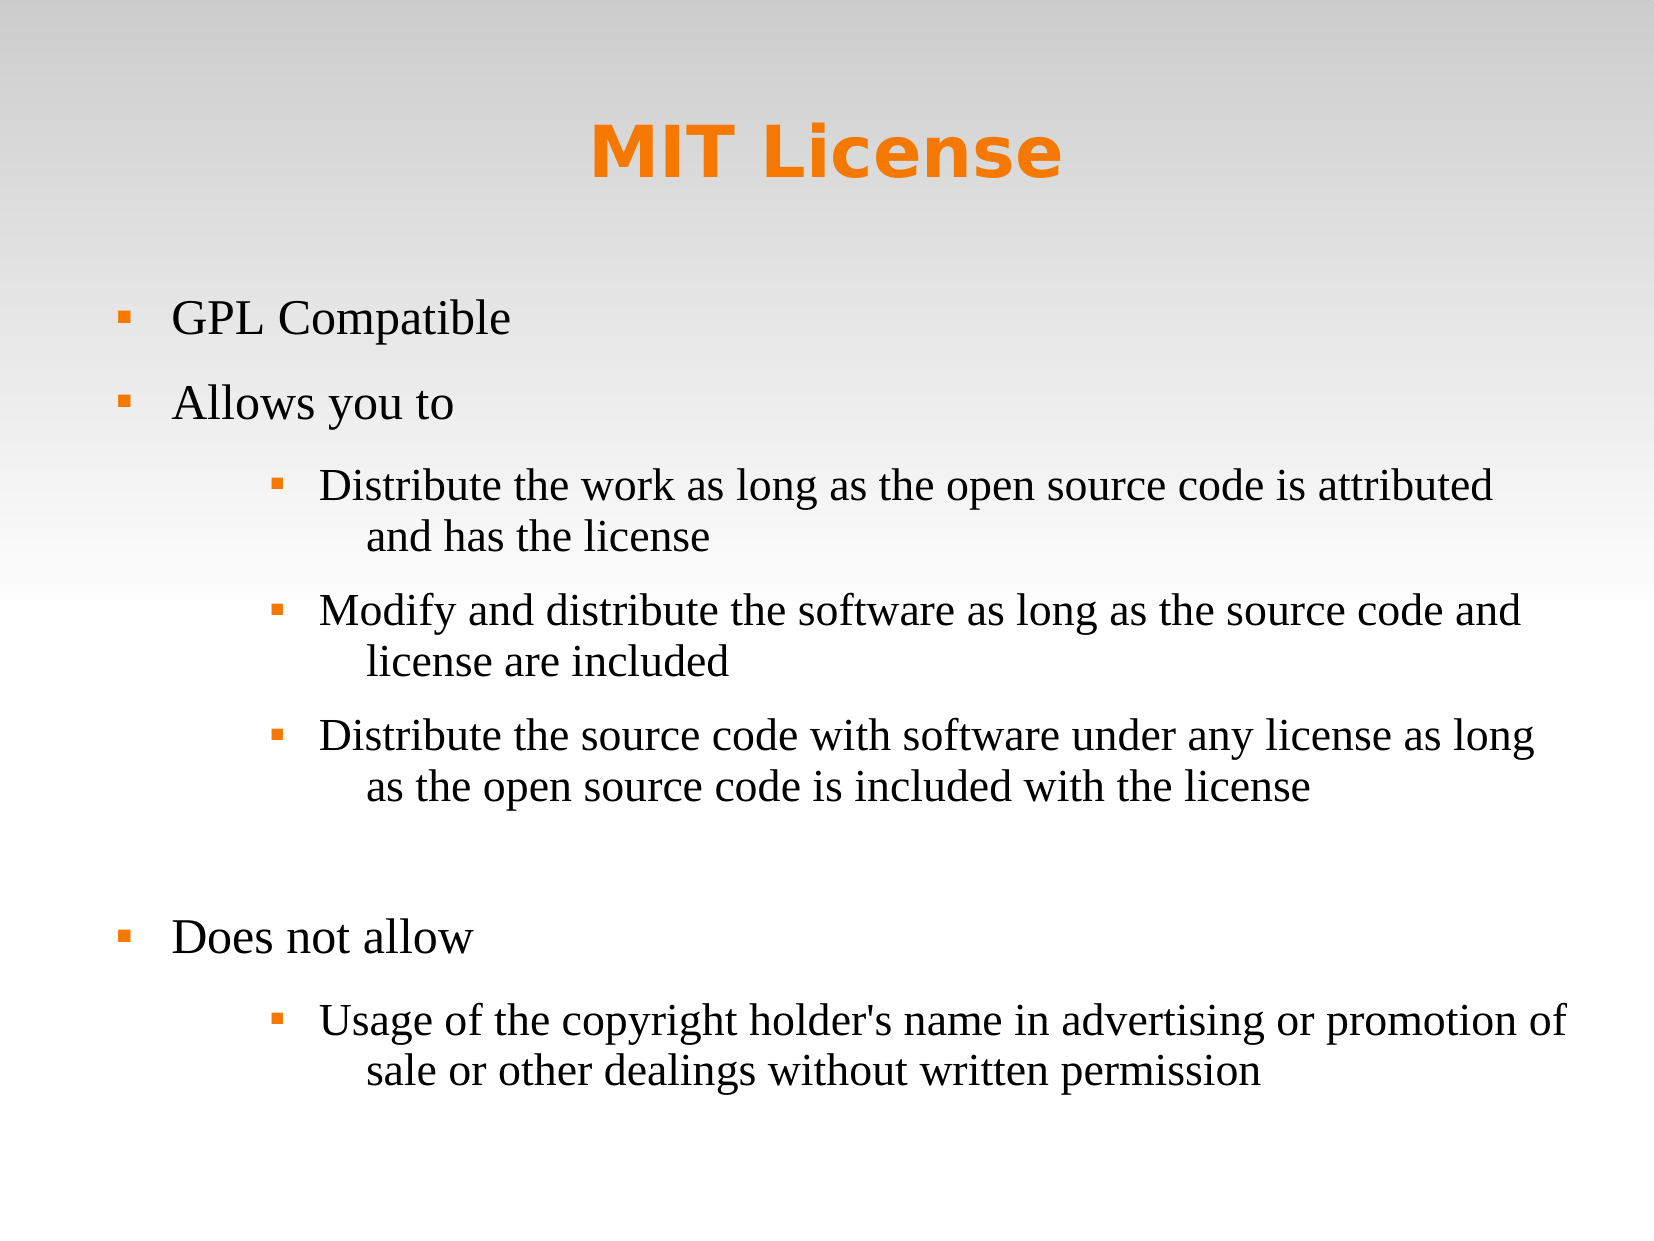

# MIT License
GPL Compatible
Allows you to
Distribute the work as long as the open source code is attributed and has the license
Modify and distribute the software as long as the source code and license are included
Distribute the source code with software under any license as long as the open source code is included with the license
Does not allow
Usage of the copyright holder's name in advertising or promotion of sale or other dealings without written permission